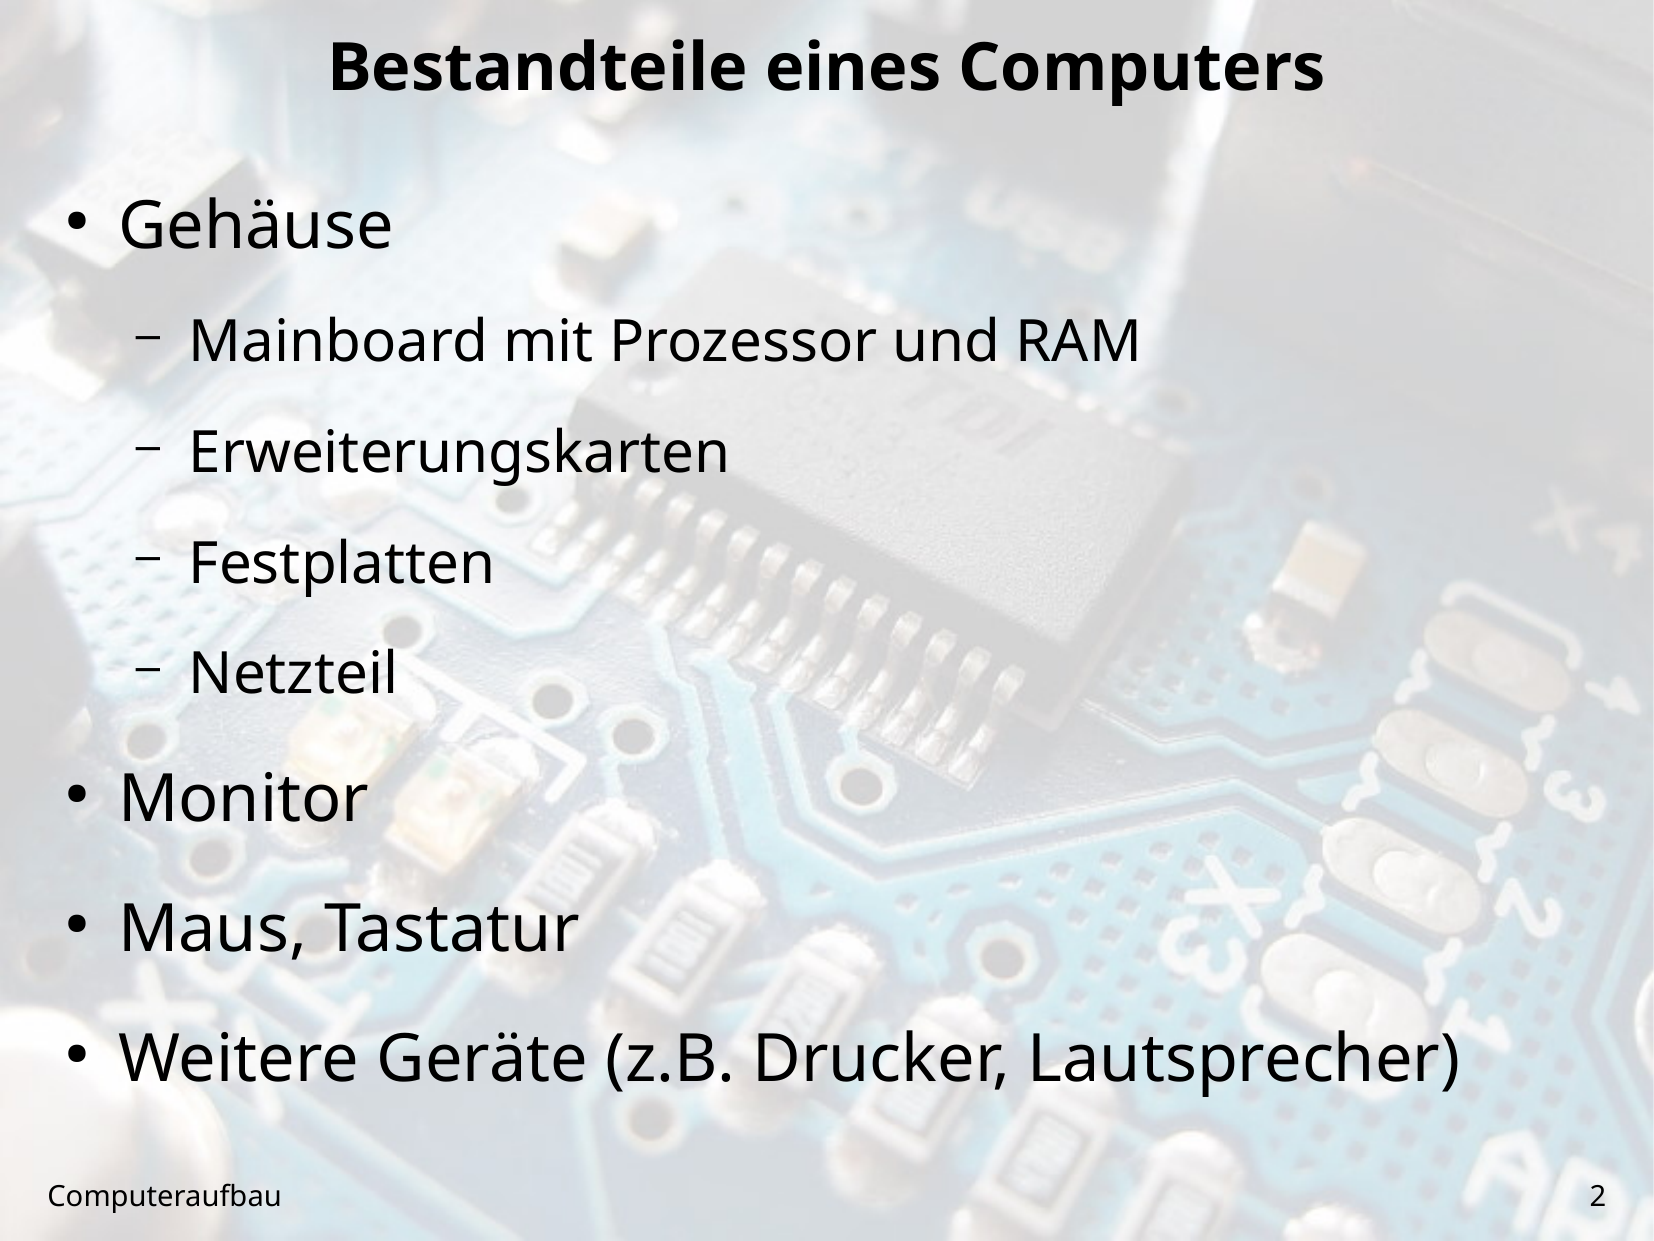

# Bestandteile eines Computers
Gehäuse
Mainboard mit Prozessor und RAM
Erweiterungskarten
Festplatten
Netzteil
Monitor
Maus, Tastatur
Weitere Geräte (z.B. Drucker, Lautsprecher)
Computeraufbau
2